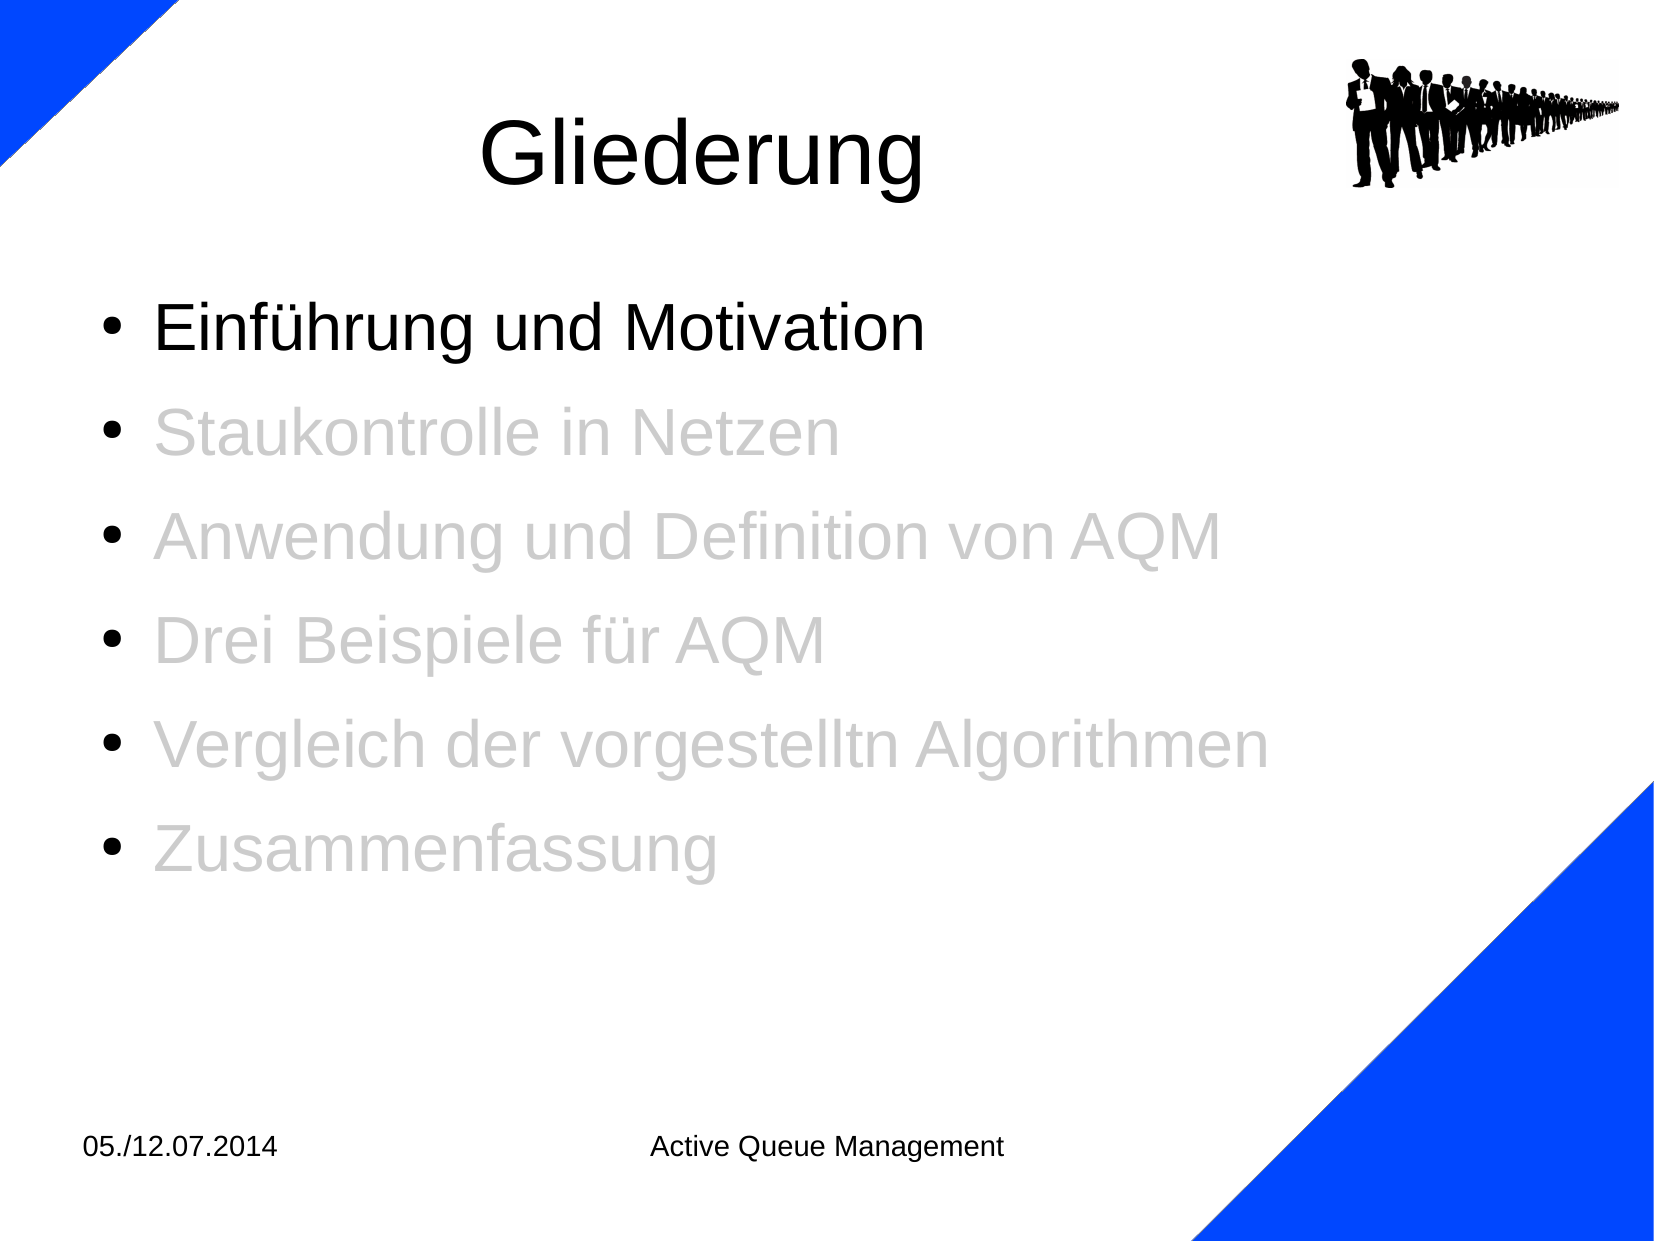

# Gliederung
Einführung und Motivation
Staukontrolle in Netzen
Anwendung und Definition von AQM
Drei Beispiele für AQM
Vergleich der vorgestelltn Algorithmen
Zusammenfassung
05.07.2014/12.07.2014
Active Queue Management